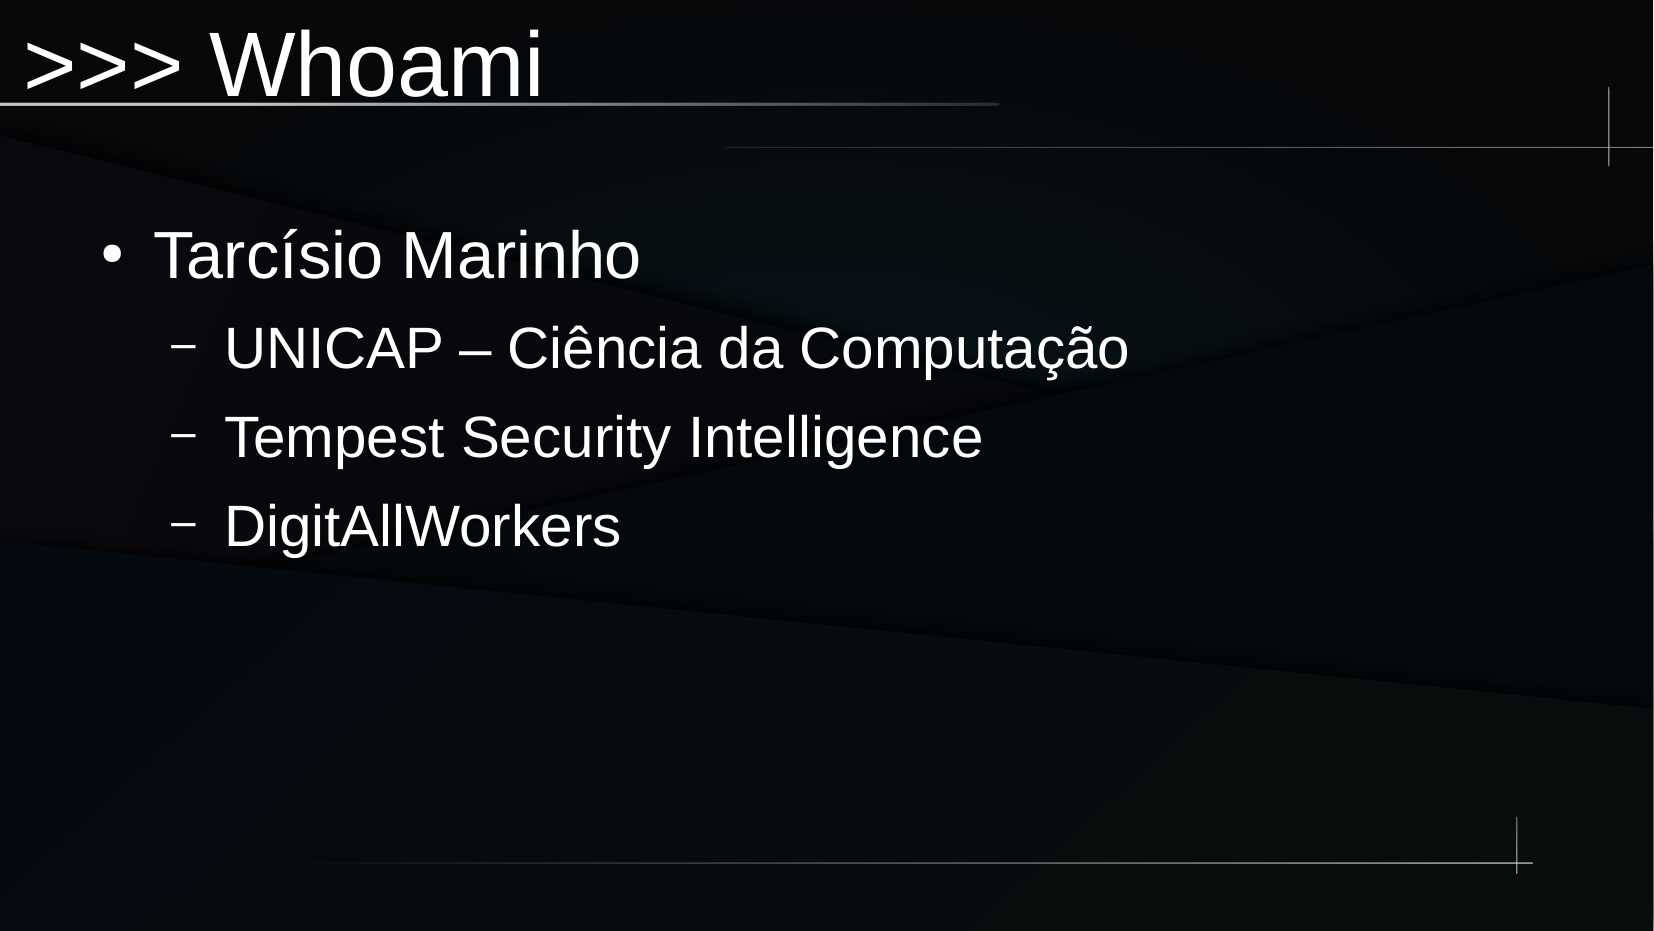

# >>> Whoami
Tarcísio Marinho
UNICAP – Ciência da Computação
Tempest Security Intelligence
DigitAllWorkers